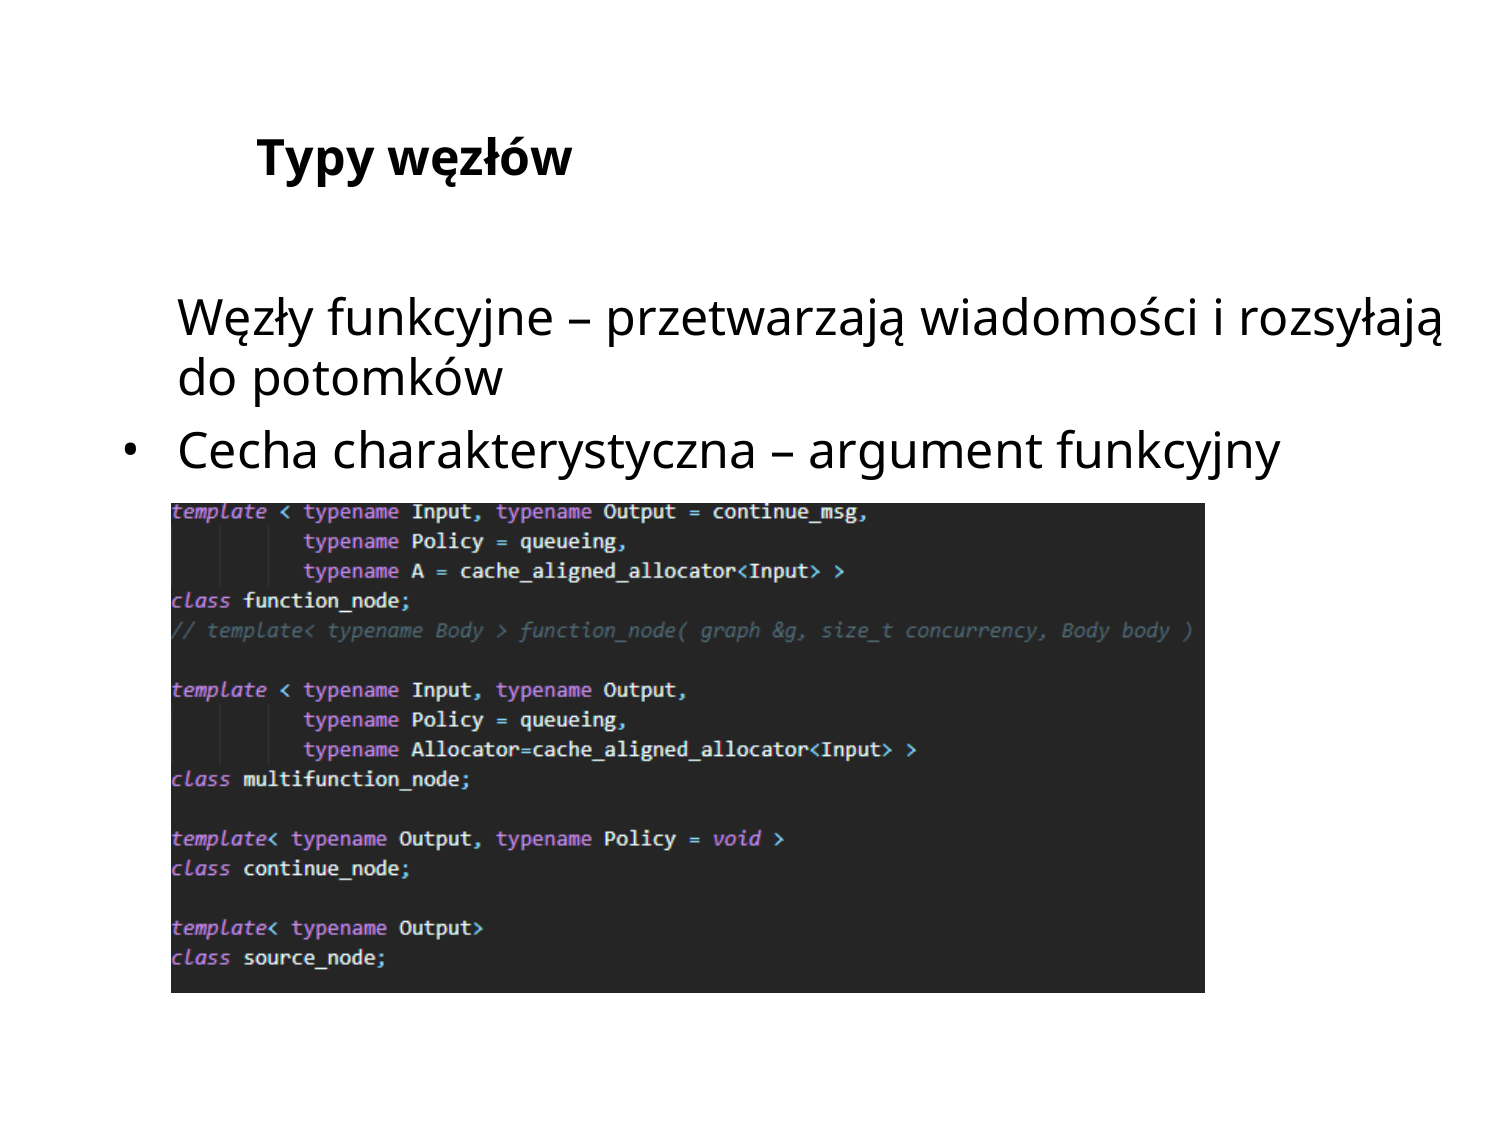

# Typy węzłów
Węzły funkcyjne – przetwarzają wiadomości i rozsyłają do potomków
Cecha charakterystyczna – argument funkcyjny